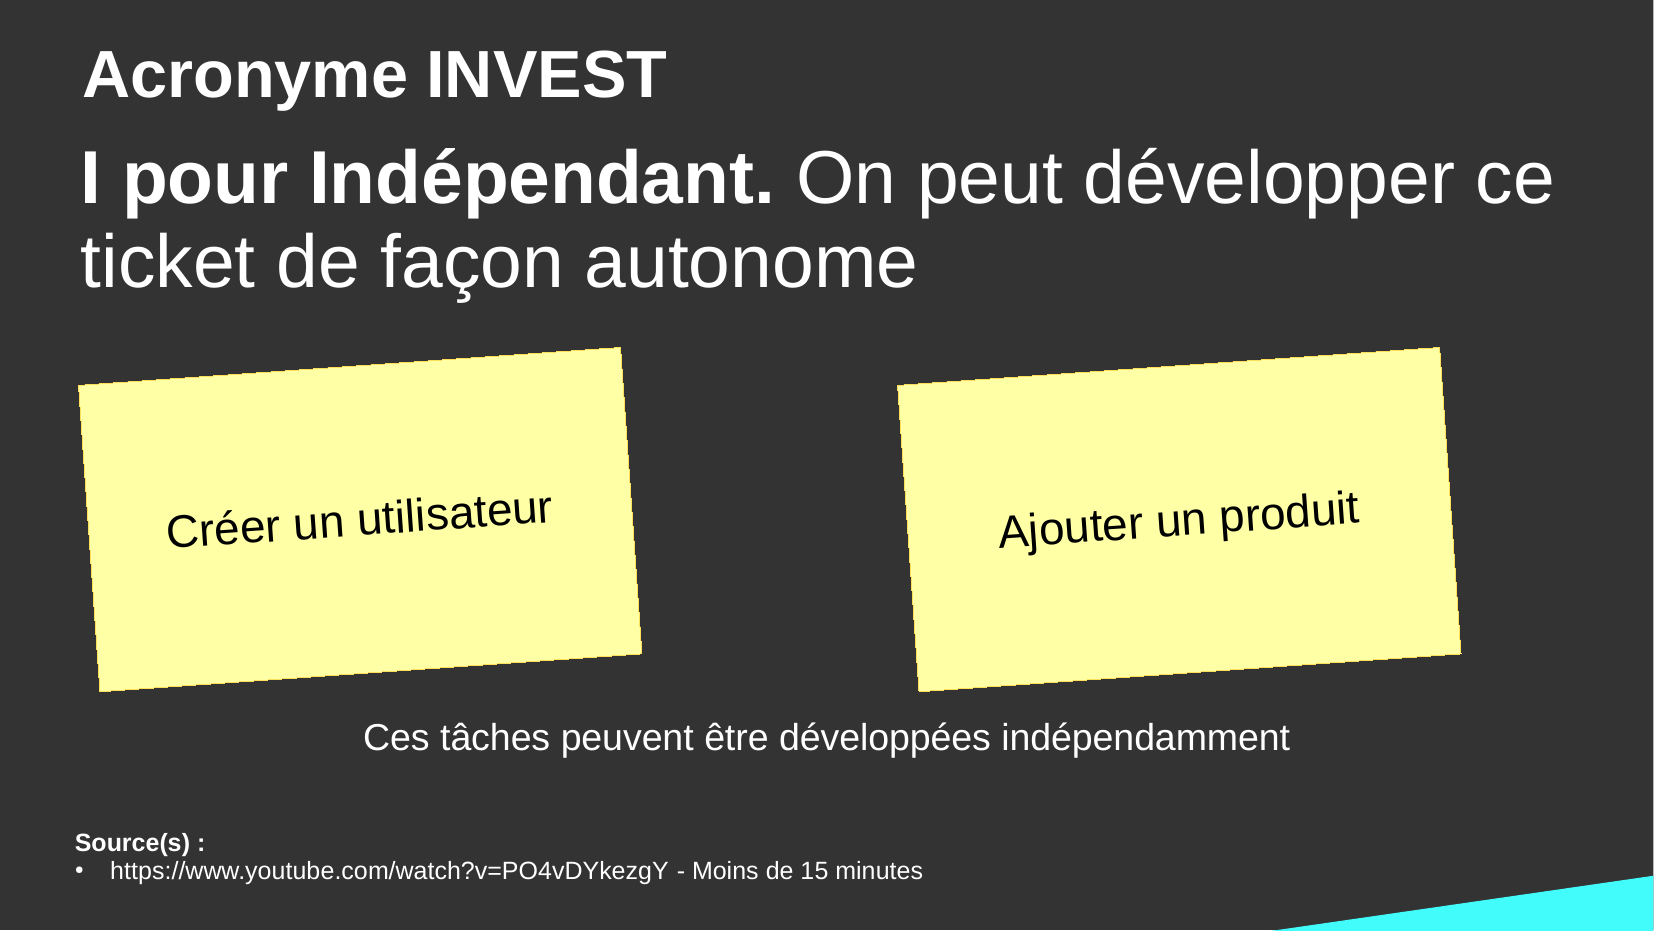

# Acronyme INVEST
I pour Indépendant. On peut développer ce ticket de façon autonome
Créer un utilisateur
Ajouter un produit
Ces tâches peuvent être développées indépendamment
Source(s) :
https://www.youtube.com/watch?v=PO4vDYkezgY - Moins de 15 minutes